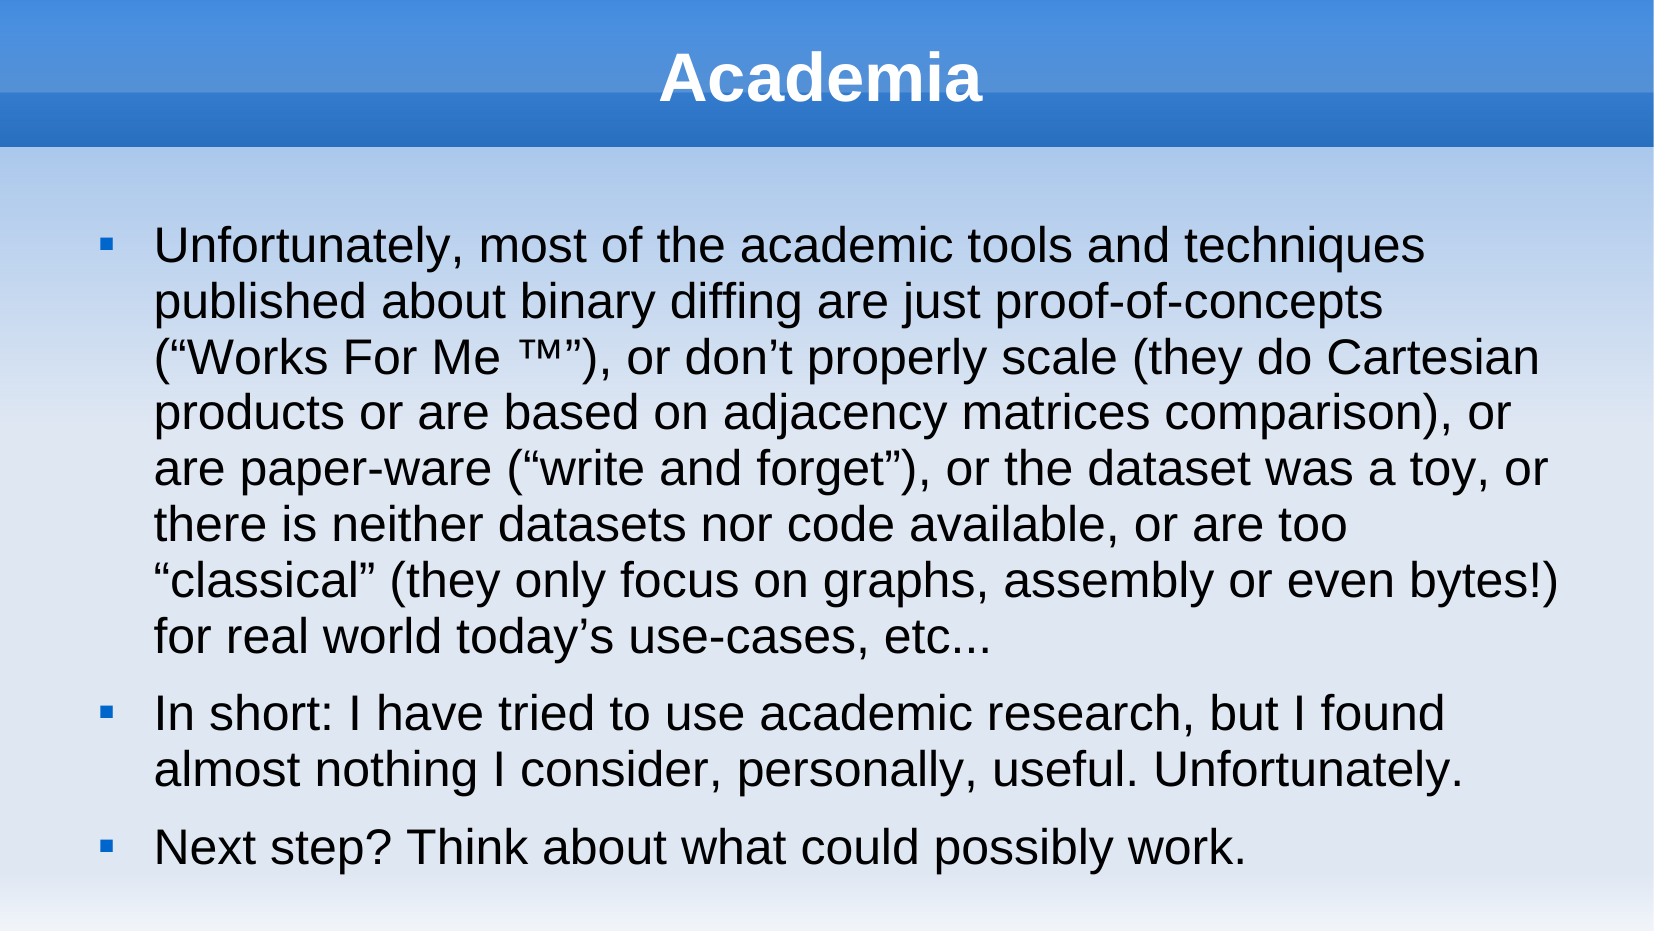

# Academia
Unfortunately, most of the academic tools and techniques published about binary diffing are just proof-of-concepts (“Works For Me ™”), or don’t properly scale (they do Cartesian products or are based on adjacency matrices comparison), or are paper-ware (“write and forget”), or the dataset was a toy, or there is neither datasets nor code available, or are too “classical” (they only focus on graphs, assembly or even bytes!) for real world today’s use-cases, etc...
In short: I have tried to use academic research, but I found almost nothing I consider, personally, useful. Unfortunately.
Next step? Think about what could possibly work.